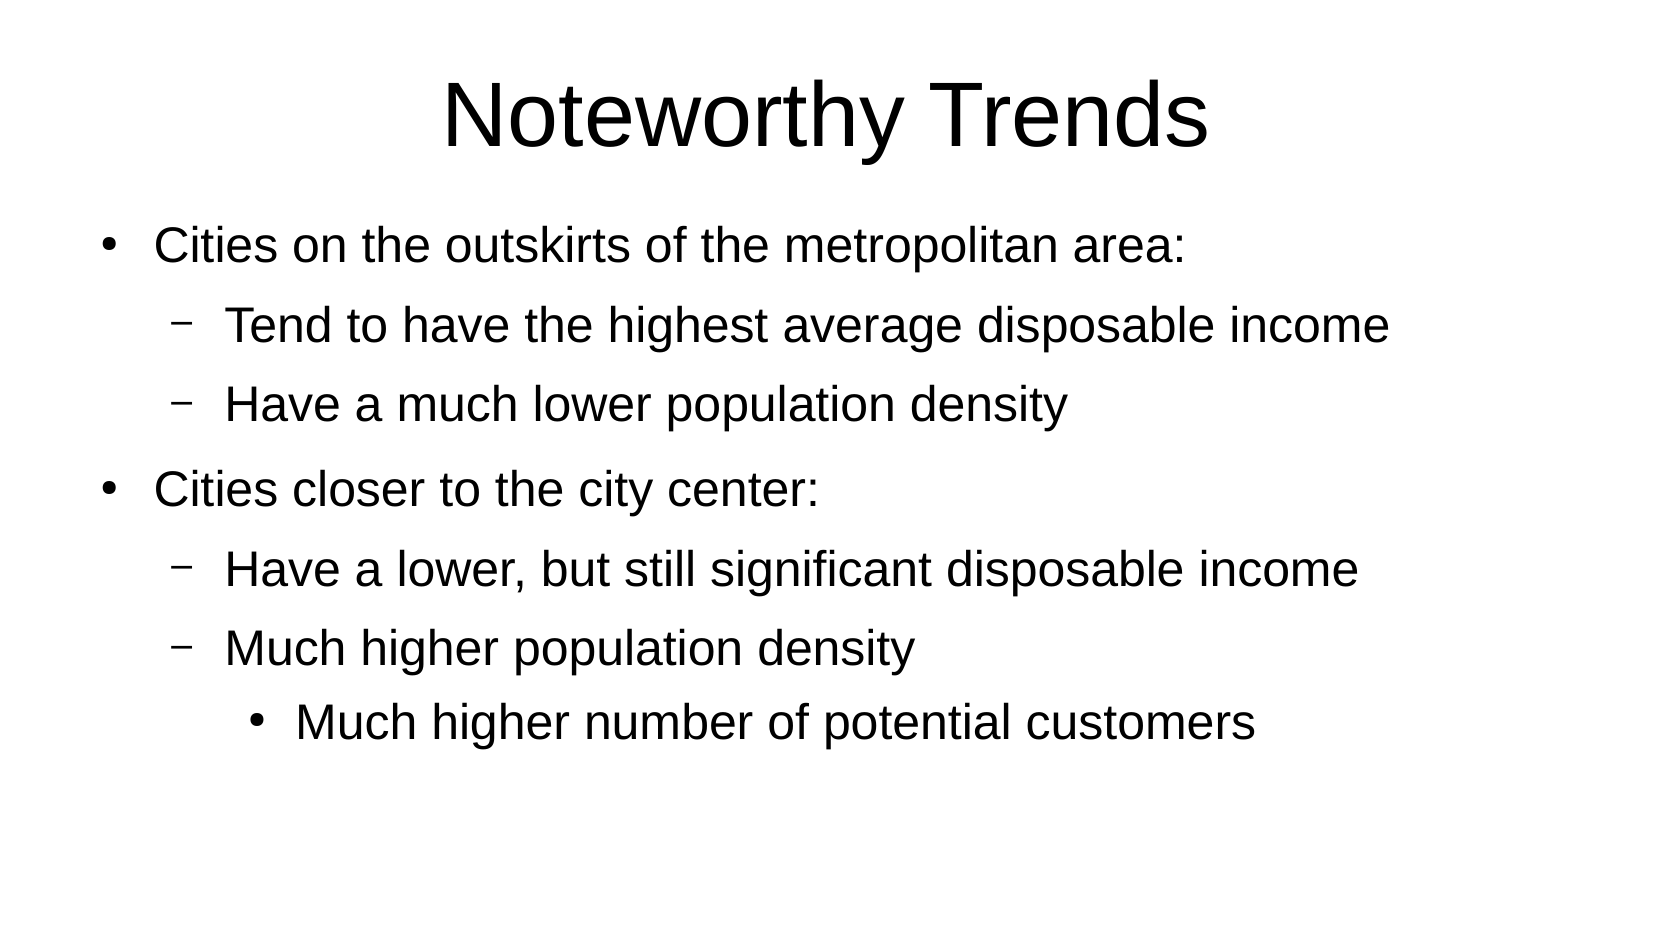

# Noteworthy Trends
Cities on the outskirts of the metropolitan area:
Tend to have the highest average disposable income
Have a much lower population density
Cities closer to the city center:
Have a lower, but still significant disposable income
Much higher population density
Much higher number of potential customers